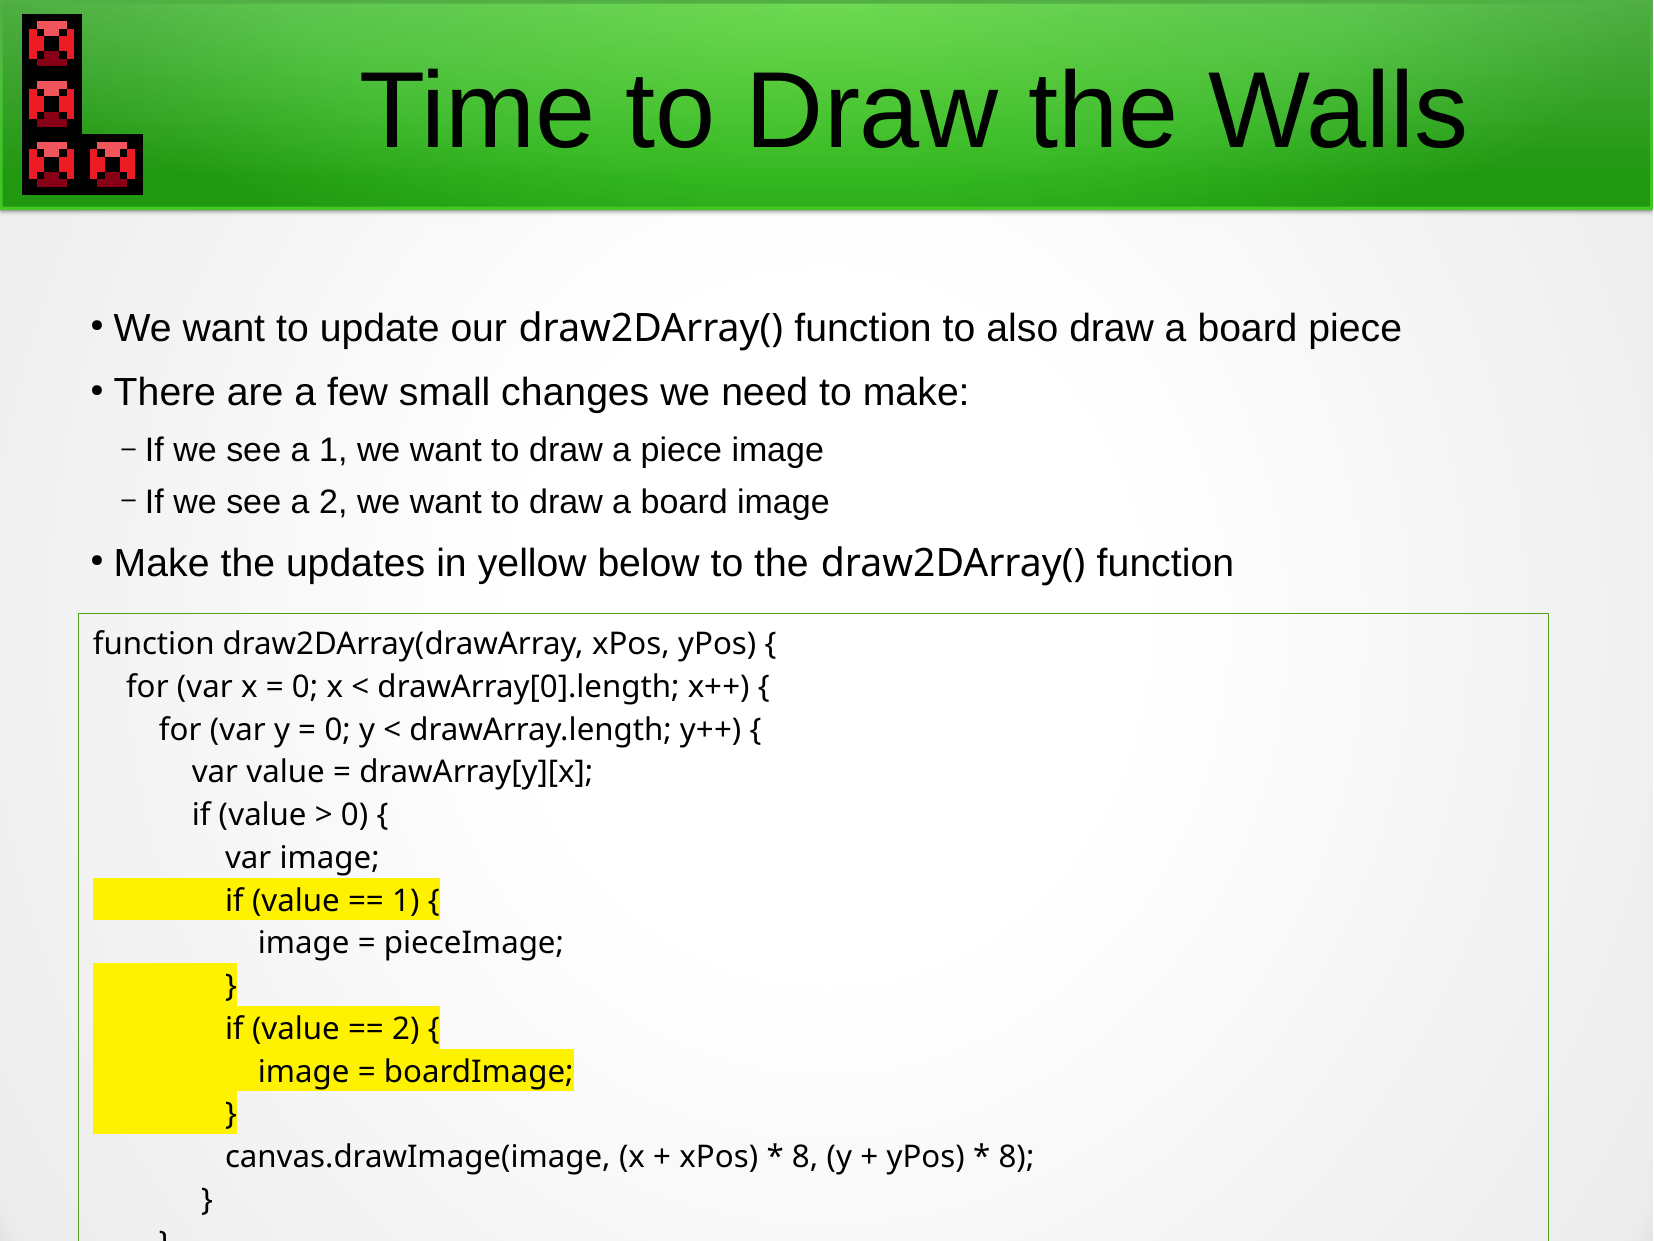

# Time to Draw the Walls
We want to update our draw2DArray() function to also draw a board piece
There are a few small changes we need to make:
If we see a 1, we want to draw a piece image
If we see a 2, we want to draw a board image
Make the updates in yellow below to the draw2DArray() function
function draw2DArray(drawArray, xPos, yPos) {
 for (var x = 0; x < drawArray[0].length; x++) {
 for (var y = 0; y < drawArray.length; y++) {
 var value = drawArray[y][x];
 if (value > 0) {
 var image;
 if (value == 1) {
 image = pieceImage;
 }
 if (value == 2) {
 image = boardImage;
 }
 canvas.drawImage(image, (x + xPos) * 8, (y + yPos) * 8);
	 }
 }
 }
}